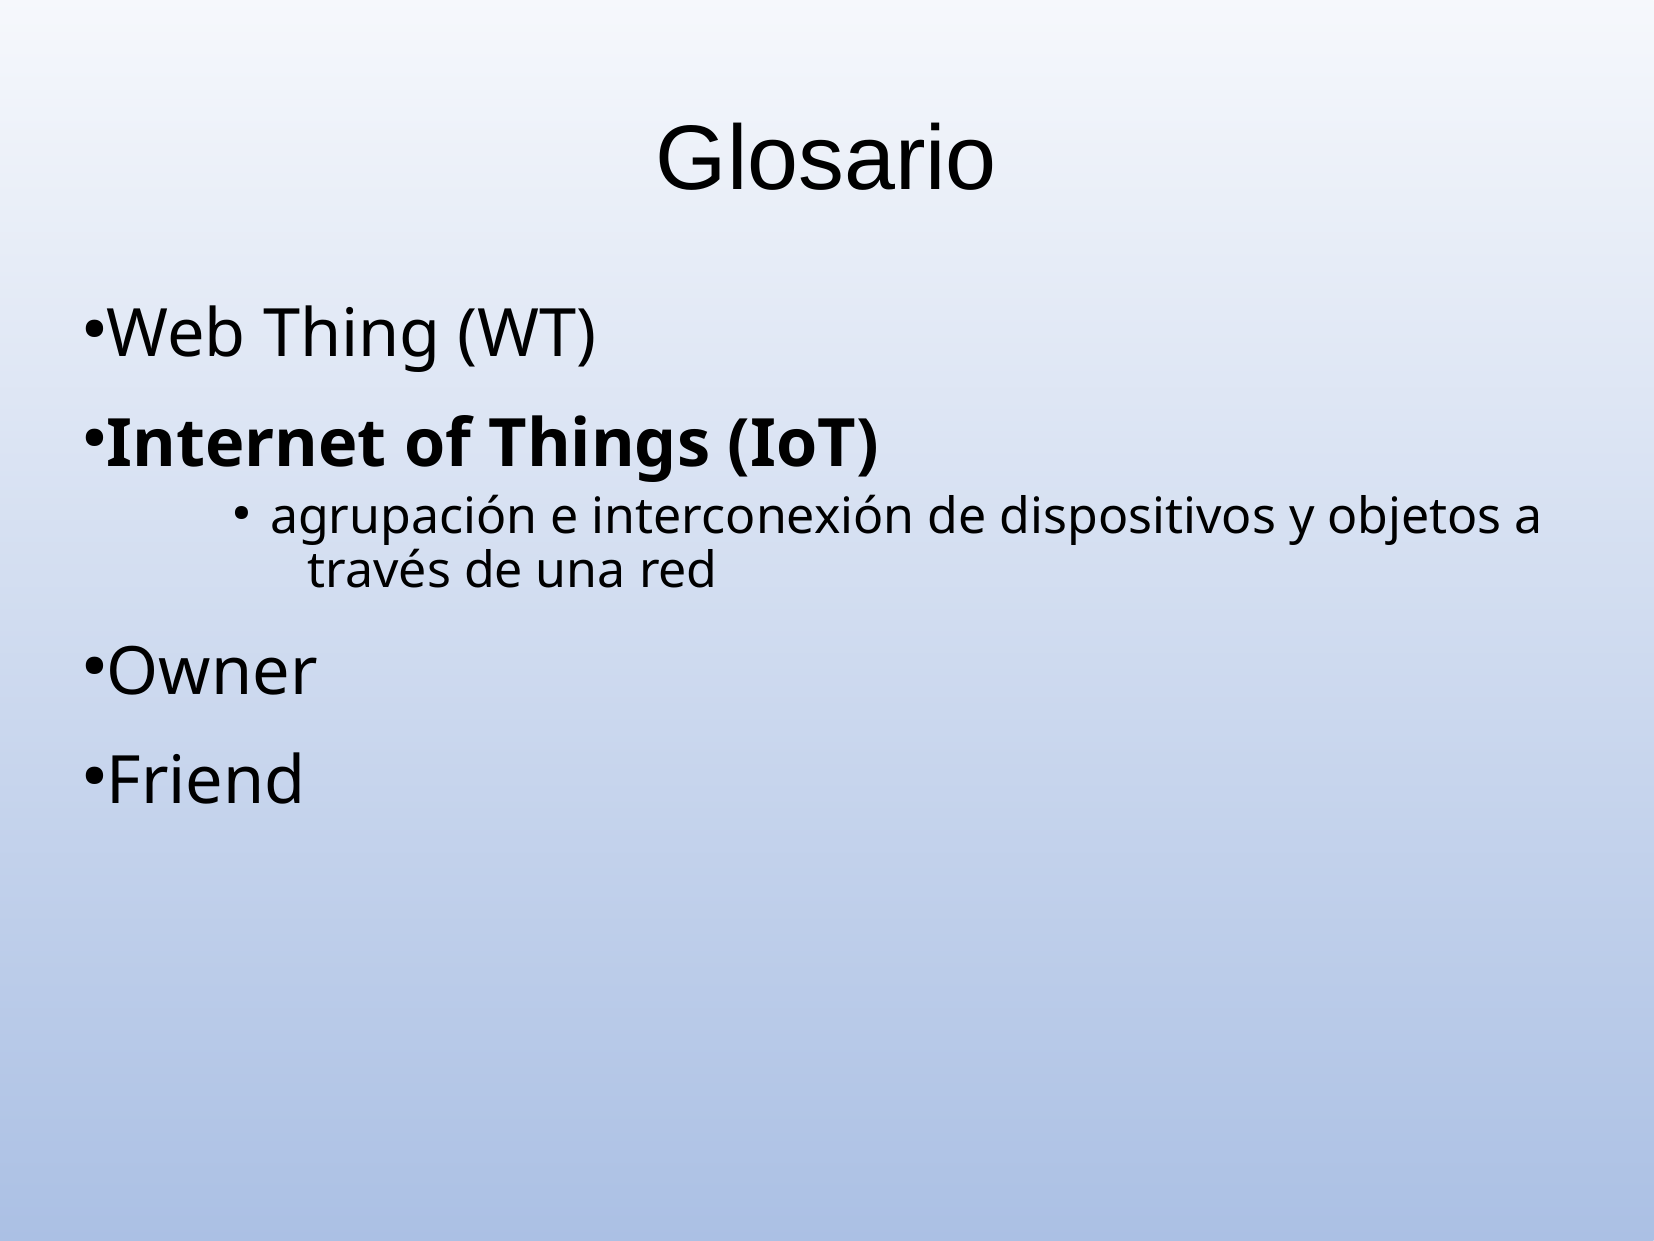

# Glosario
Web Thing (WT)
Internet of Things (IoT)
agrupación e interconexión de dispositivos y objetos a través de una red
Owner
Friend